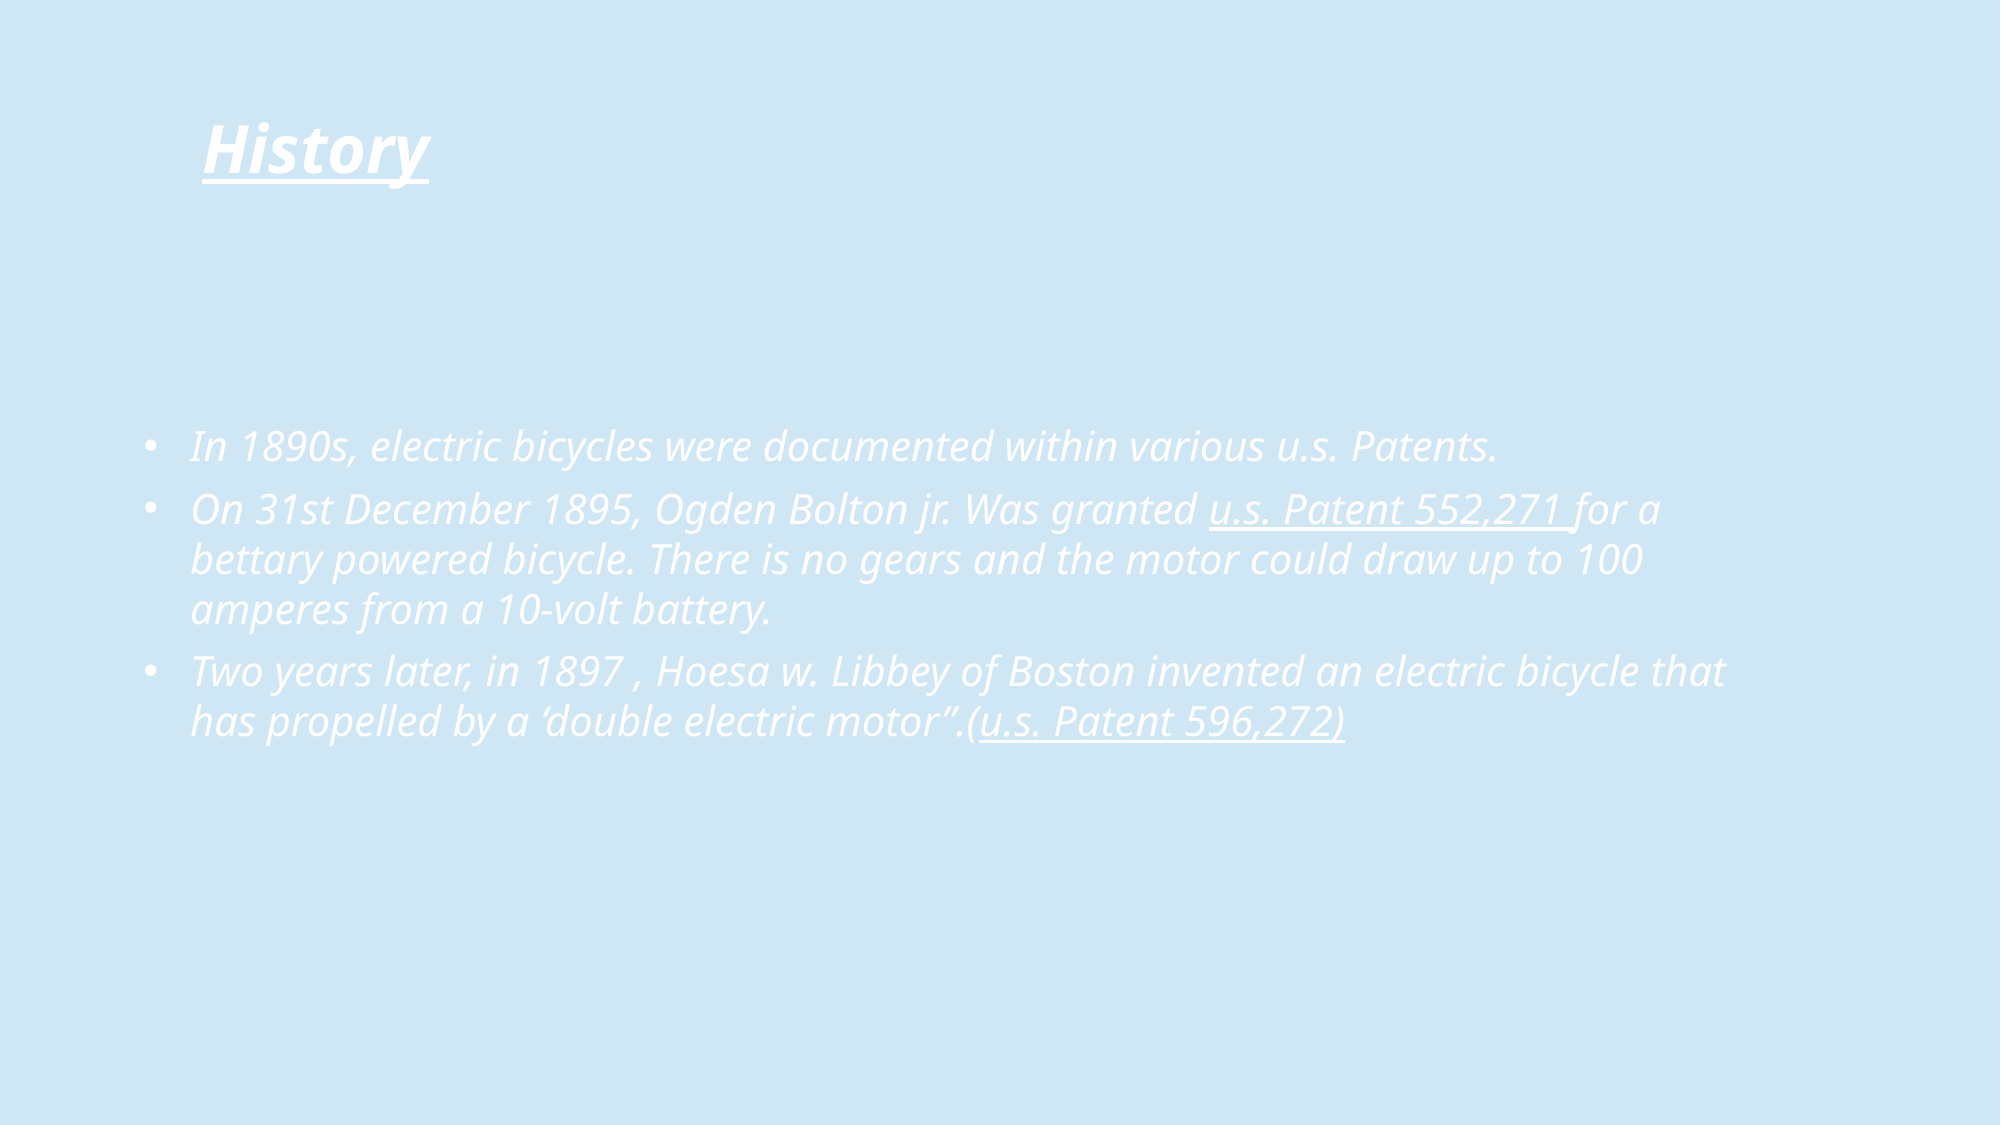

# History
In 1890s, electric bicycles were documented within various u.s. Patents.
On 31st December 1895, Ogden Bolton jr. Was granted u.s. Patent 552,271 for a bettary powered bicycle. There is no gears and the motor could draw up to 100 amperes from a 10-volt battery.
Two years later, in 1897 , Hoesa w. Libbey of Boston invented an electric bicycle that has propelled by a ‘double electric motor”.(u.s. Patent 596,272)